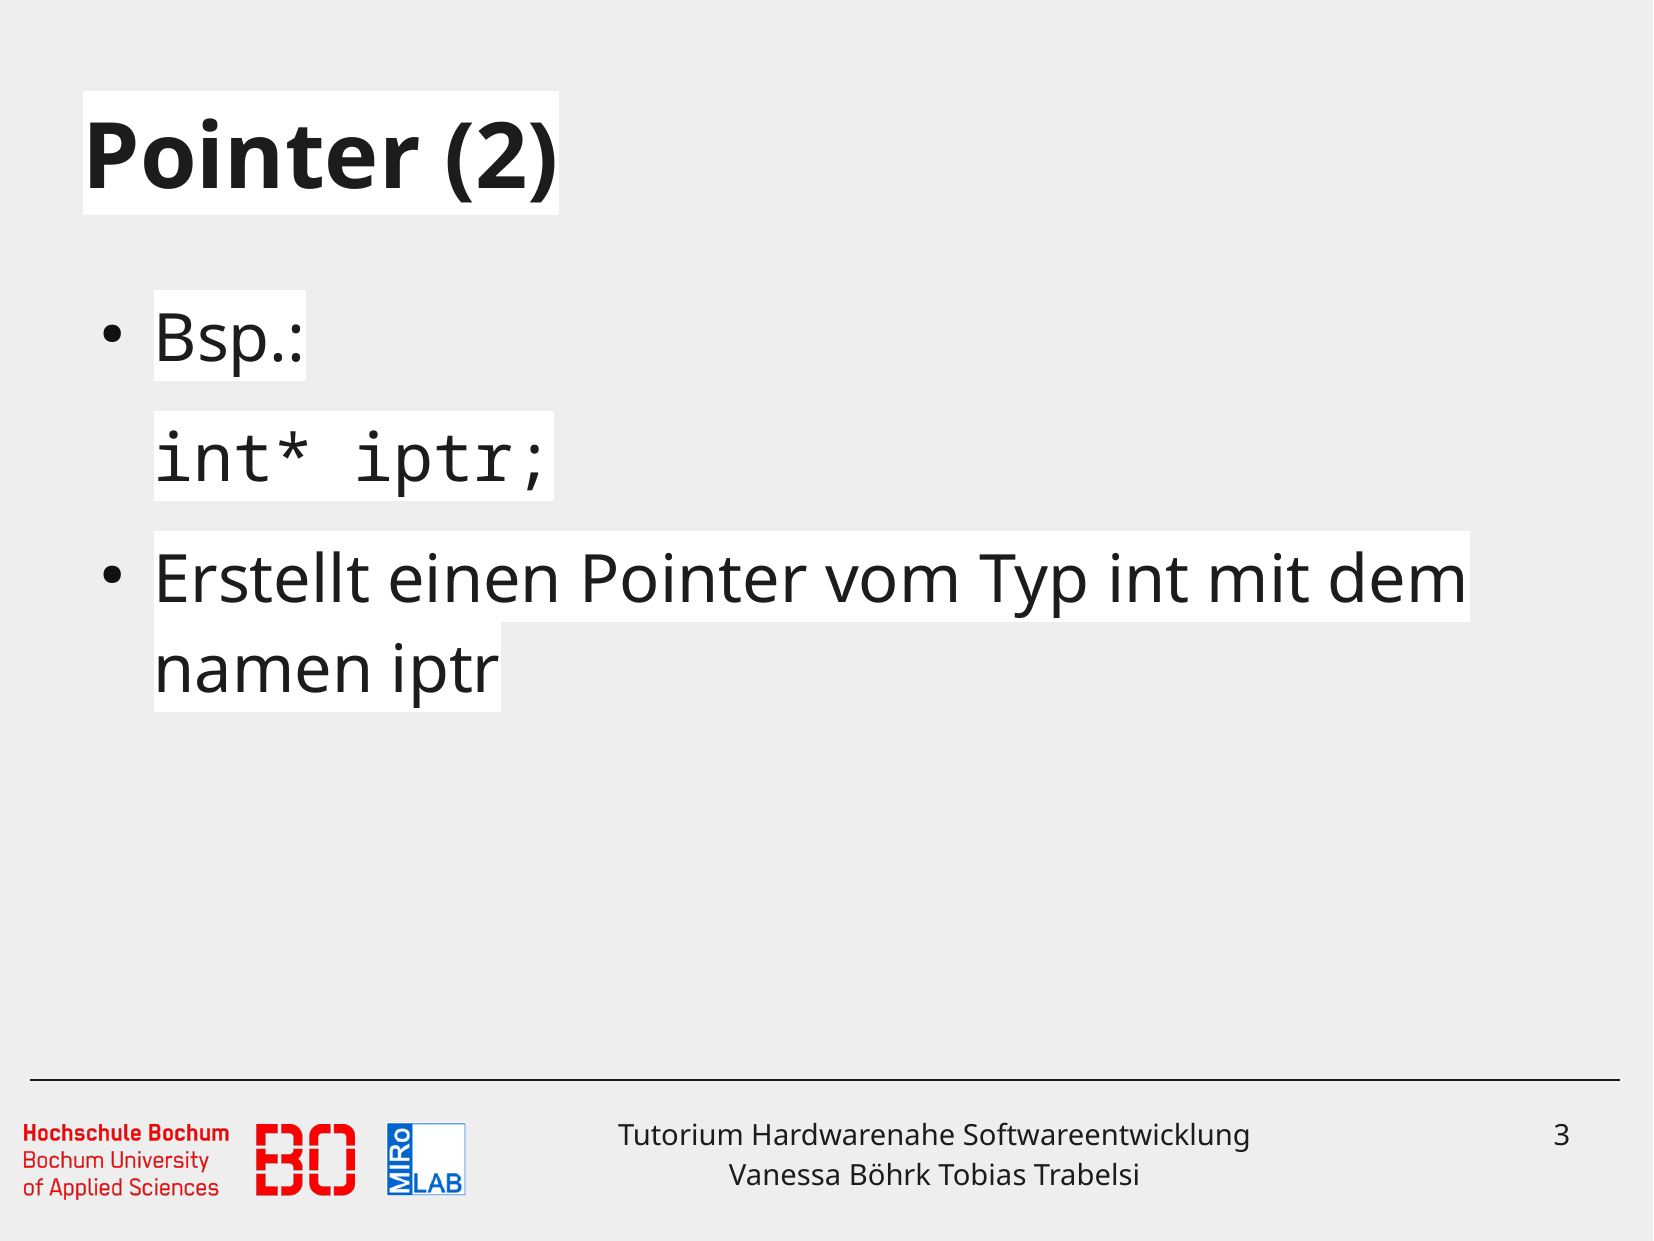

# Pointer (2)
Bsp.:
int* iptr;
Erstellt einen Pointer vom Typ int mit dem namen iptr
Vanessa Böhrk - Tutorium Hardwarenahe Softwareentwicklung
3